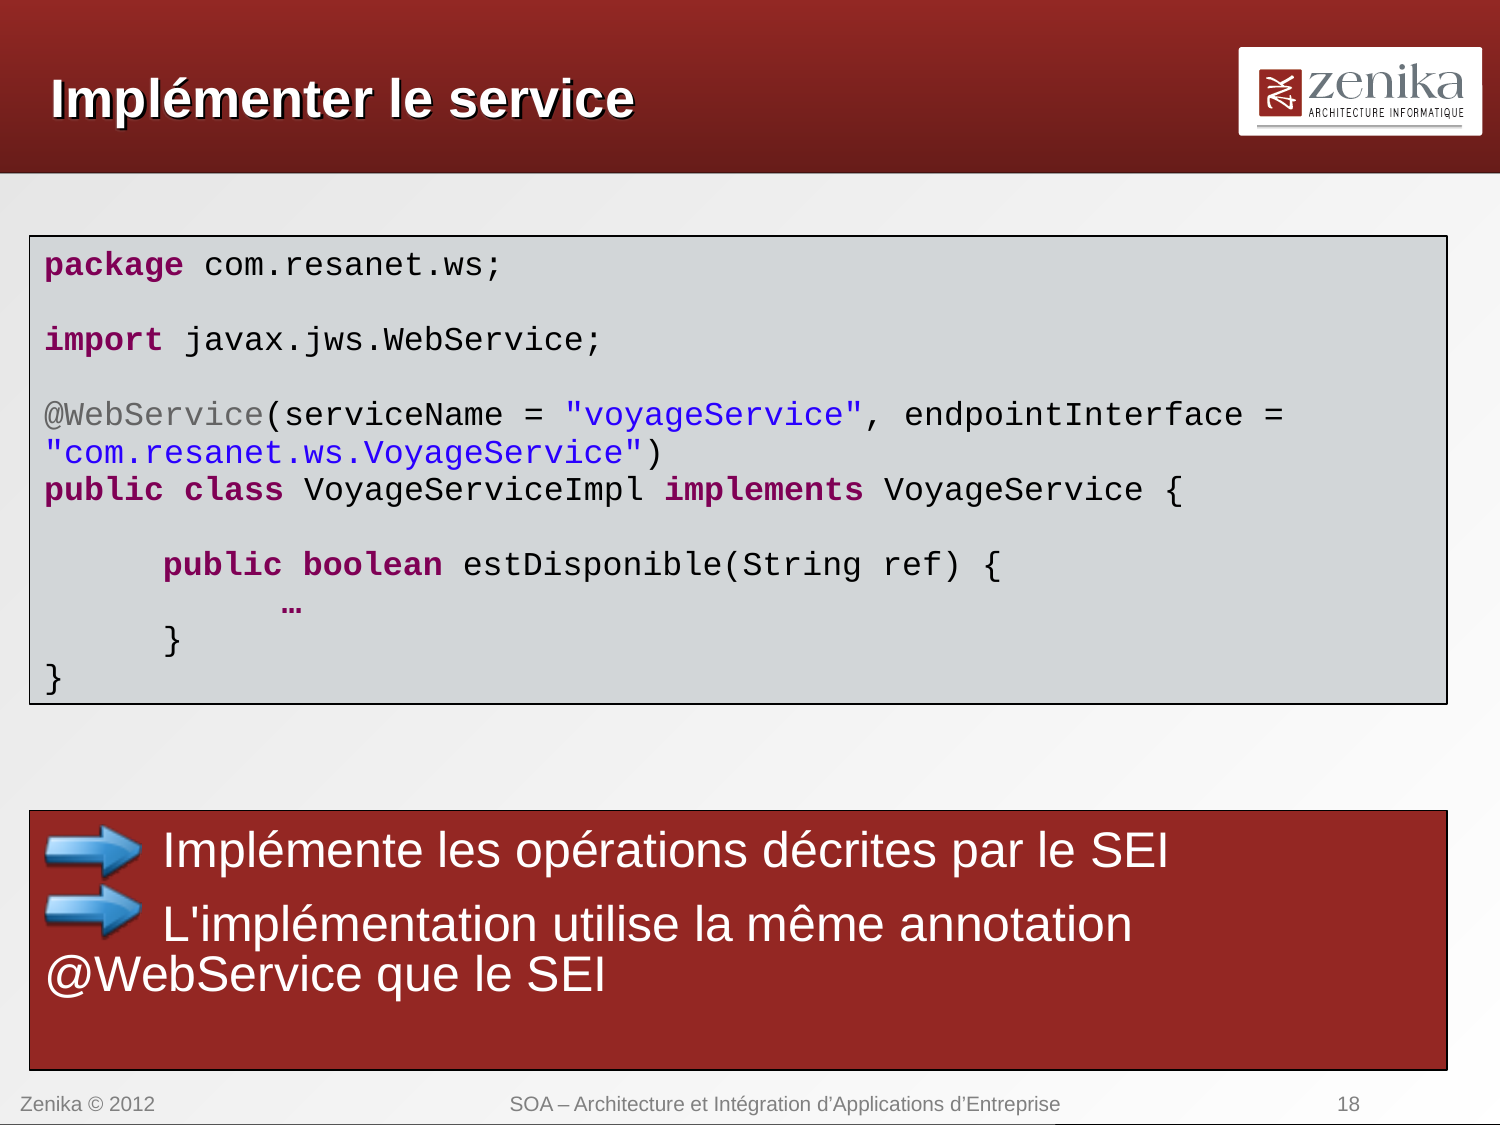

# Implémenter le service
package com.resanet.ws;
import javax.jws.WebService;
@WebService(serviceName = "voyageService", endpointInterface = "com.resanet.ws.VoyageService")
public class VoyageServiceImpl implements VoyageService {
	public boolean estDisponible(String ref) {
		…
	}
}
	Implémente les opérations décrites par le SEI
	L'implémentation utilise la même annotation @WebService que le SEI